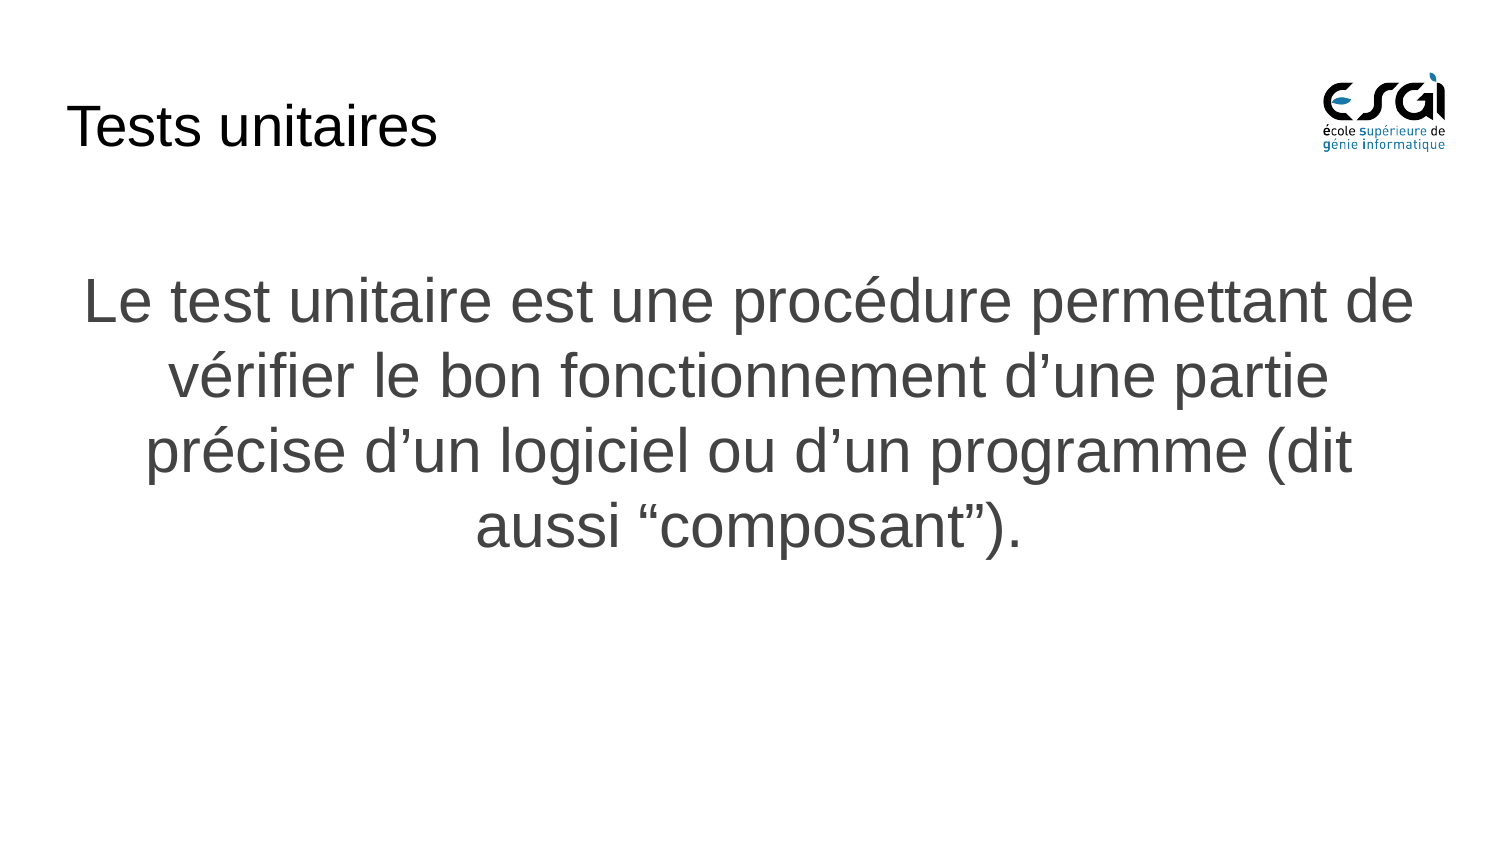

# Tests unitaires
Le test unitaire est une procédure permettant de vérifier le bon fonctionnement d’une partie précise d’un logiciel ou d’un programme (dit aussi “composant”).